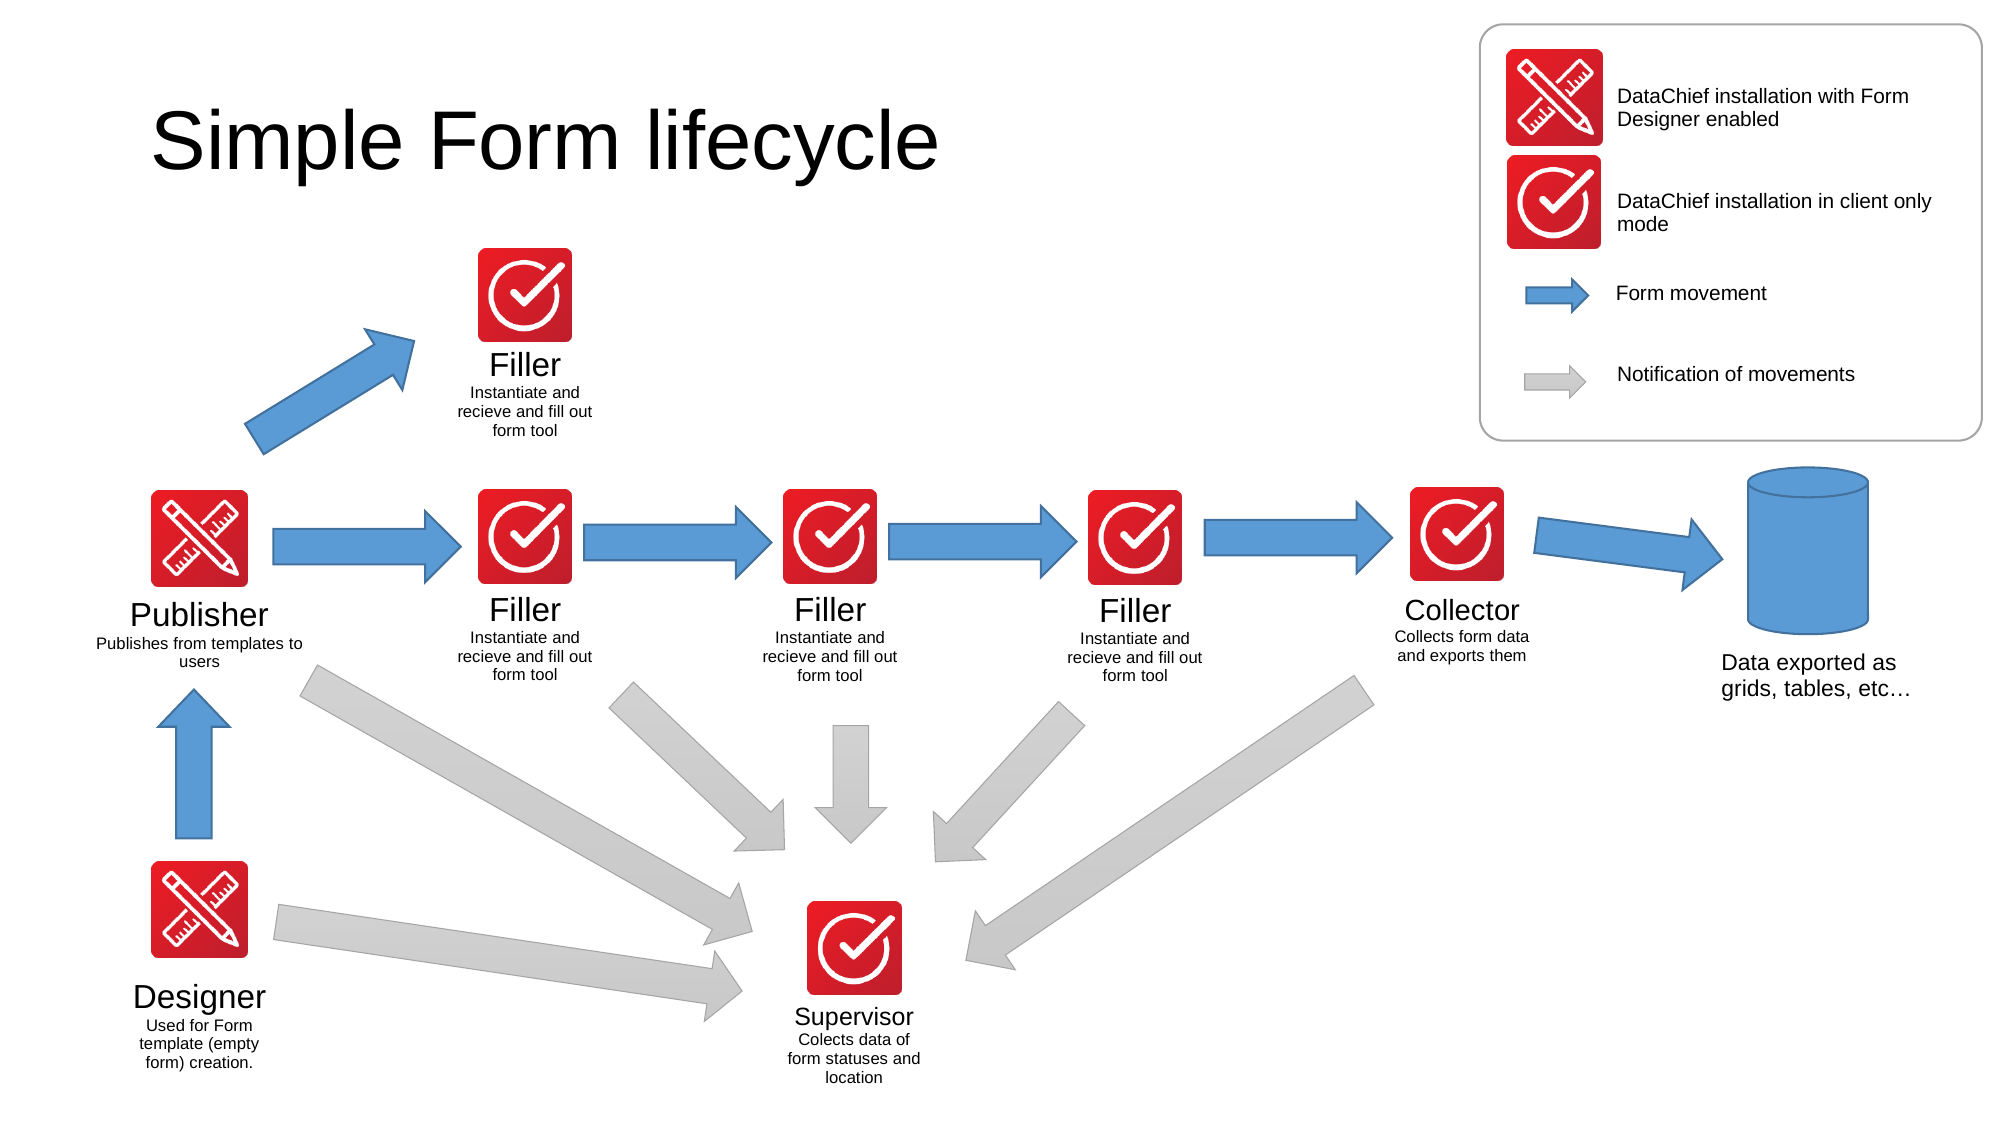

DataChief installation with Form Designer enabled
DataChief installation in client only mode
Form movement
Notification of movements
# Simple Form lifecycle
Filler
Instantiate and recieve and fill out form tool
Collector
Collects form data and exports them
Filler
Instantiate and recieve and fill out form tool
Filler
Instantiate and recieve and fill out form tool
Publisher
Publishes from templates to users
Filler
Instantiate and recieve and fill out form tool
Data exported as grids, tables, etc…
Designer
Used for Form template (empty form) creation.
Supervisor
Colects data of form statuses and location